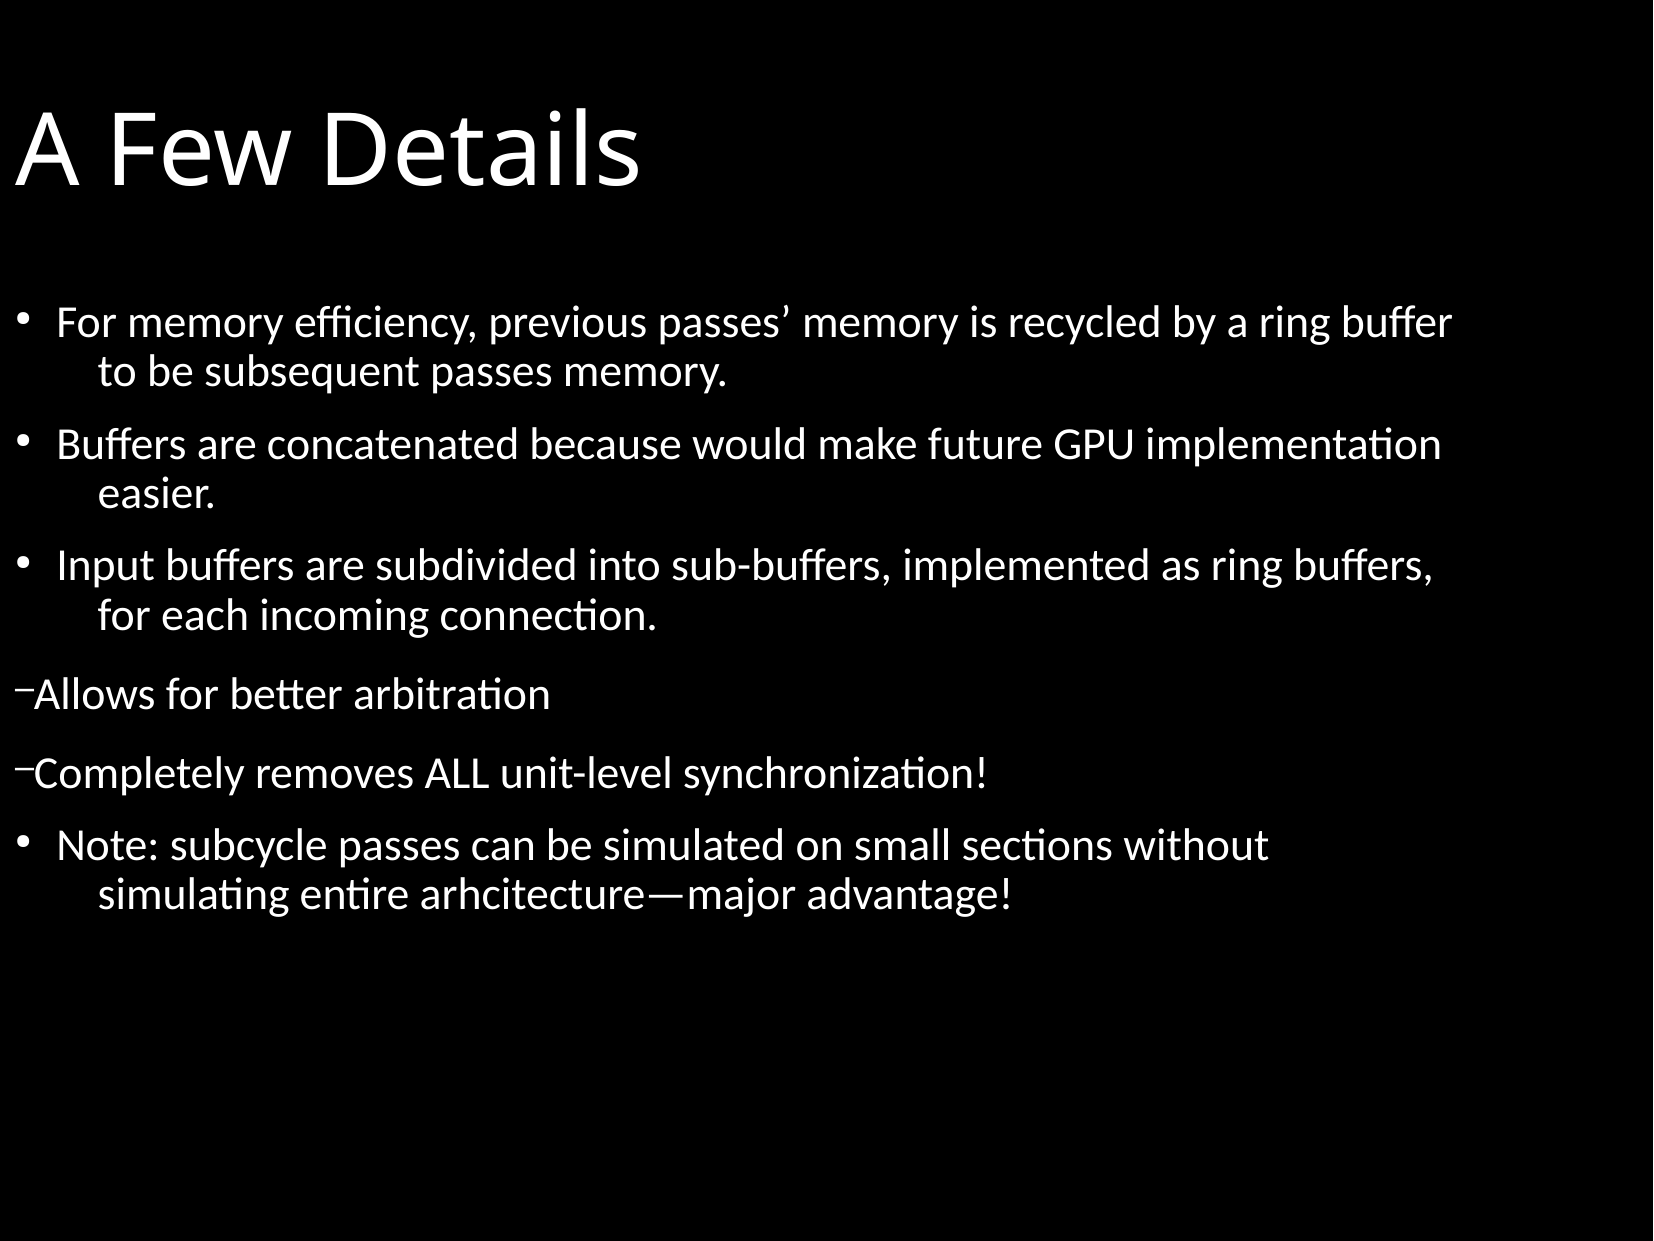

# A Few Details
For memory efficiency, previous passes’ memory is recycled by a ring buffer to be subsequent passes memory.
Buffers are concatenated because would make future GPU implementation easier.
Input buffers are subdivided into sub-buffers, implemented as ring buffers, for each incoming connection.
Allows for better arbitration
Completely removes ALL unit-level synchronization!
Note: subcycle passes can be simulated on small sections without simulating entire arhcitecture—major advantage!